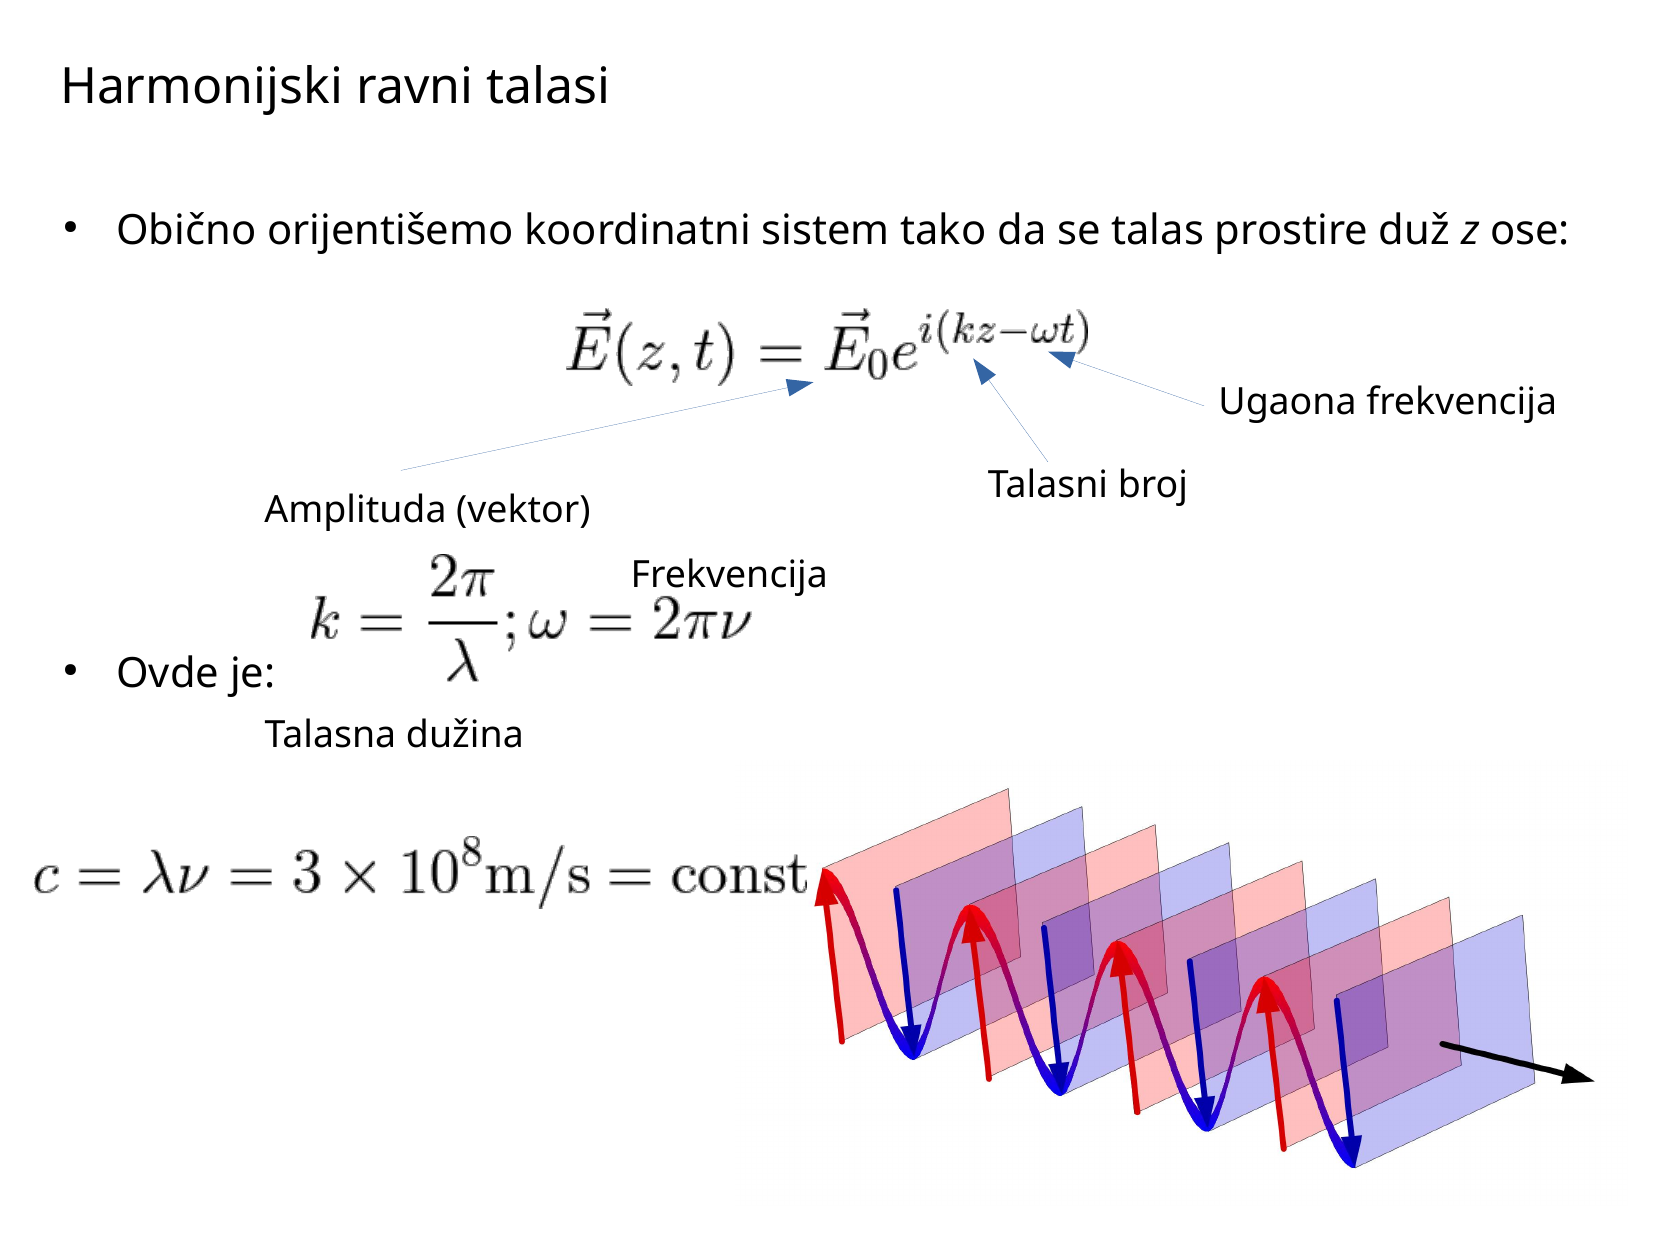

# Harmonijski ravni talasi
Obično orijentišemo koordinatni sistem tako da se talas prostire duž z ose:
Ovde je:
Ugaona frekvencija
Talasni broj
Amplituda (vektor)
Frekvencija
Talasna dužina